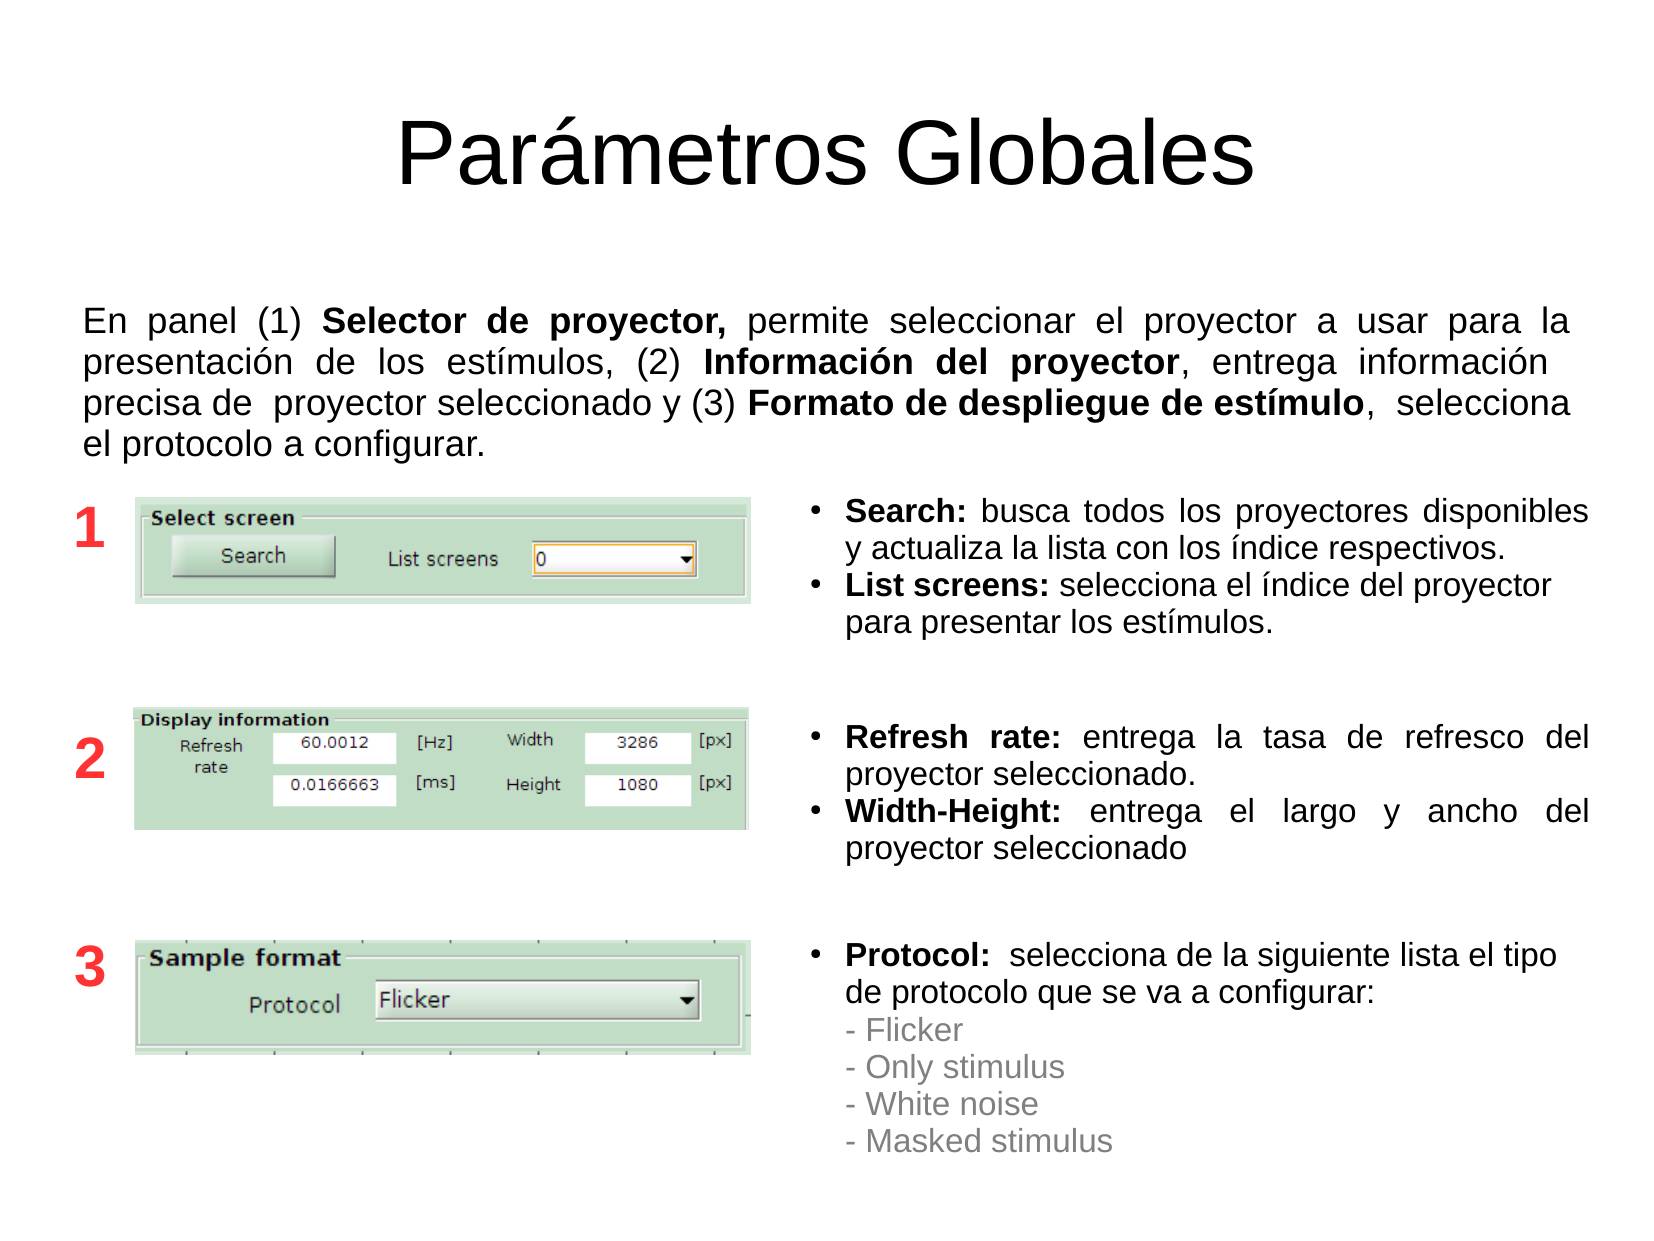

# Parámetros Globales
En panel (1) Selector de proyector, permite seleccionar el proyector a usar para la presentación de los estímulos, (2) Información del proyector, entrega información precisa de proyector seleccionado y (3) Formato de despliegue de estímulo, selecciona el protocolo a configurar.
Search: busca todos los proyectores disponibles y actualiza la lista con los índice respectivos.
List screens: selecciona el índice del proyector para presentar los estímulos.
1
Refresh rate: entrega la tasa de refresco del proyector seleccionado.
Width-Height: entrega el largo y ancho del proyector seleccionado
2
3
Protocol: selecciona de la siguiente lista el tipo de protocolo que se va a configurar:
- Flicker
- Only stimulus
- White noise
- Masked stimulus